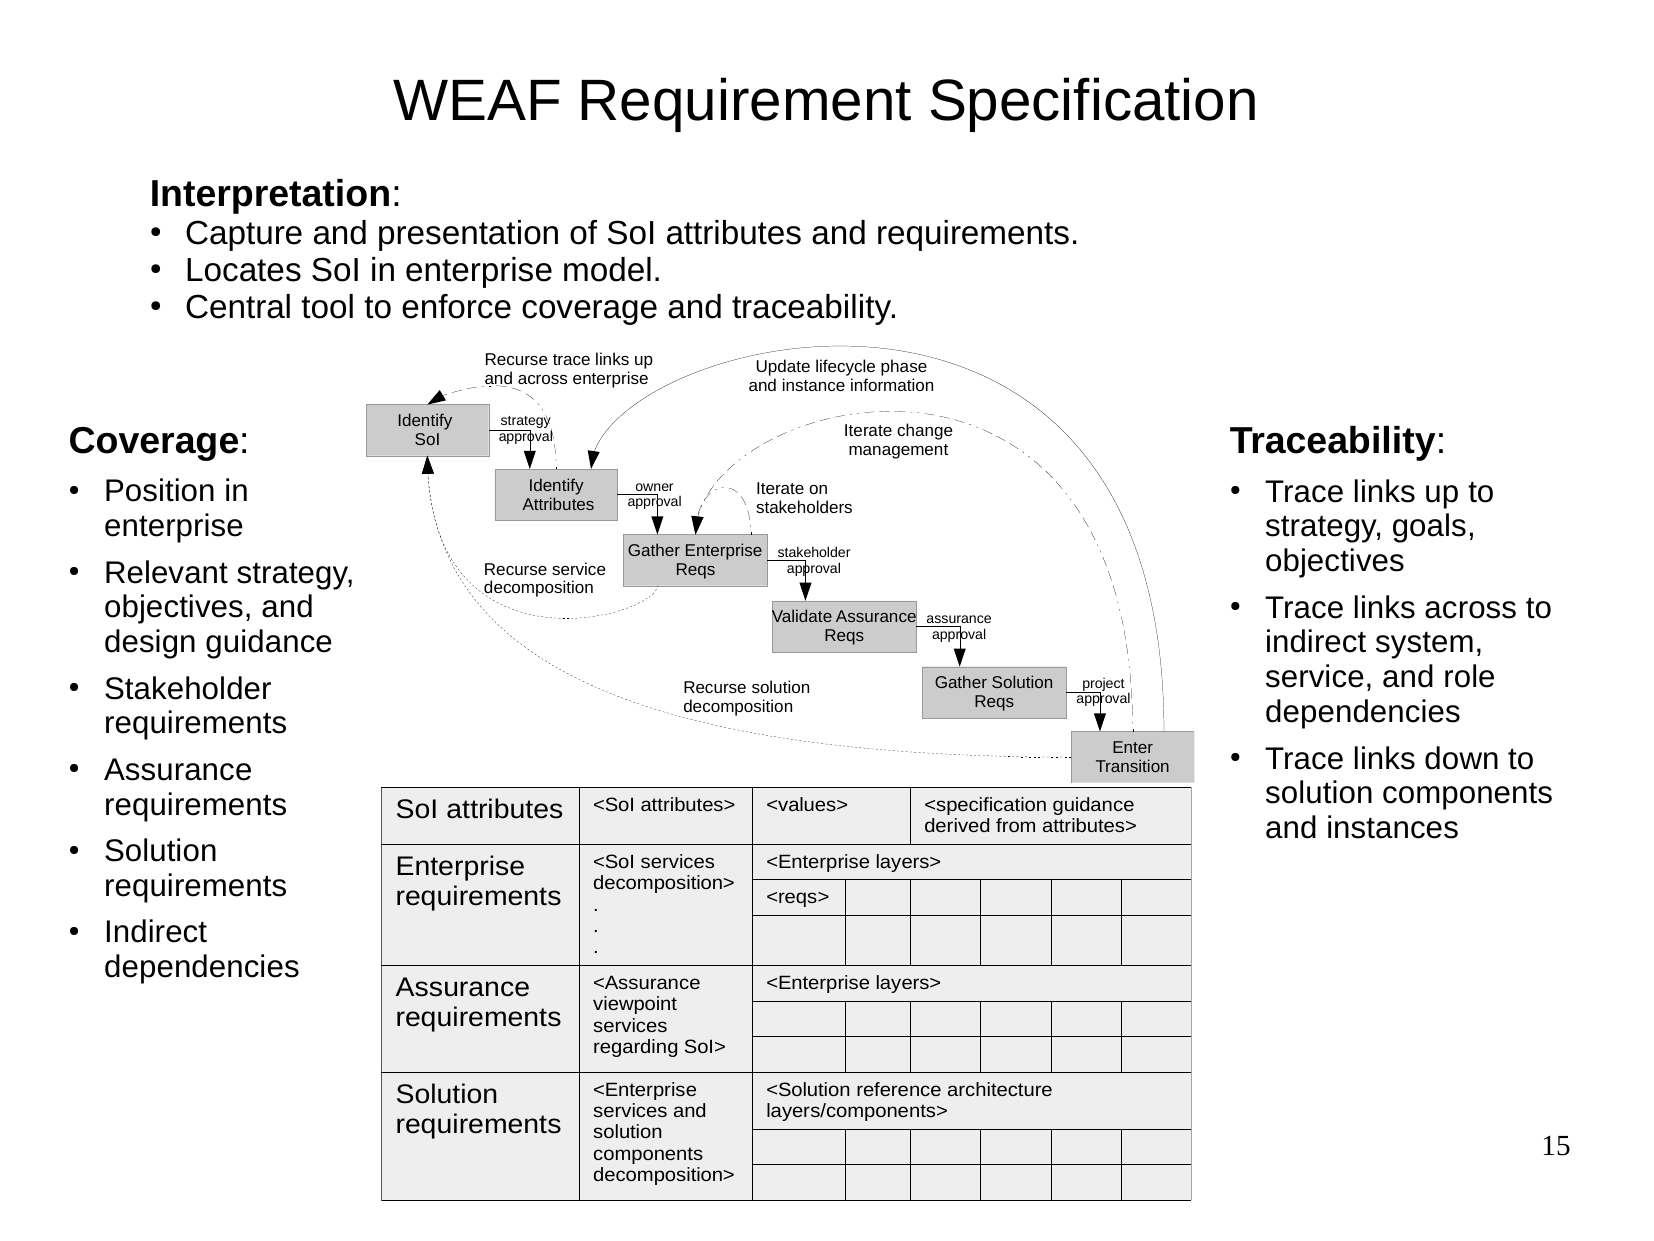

# WEAF Requirement Specification
Interpretation:
Capture and presentation of SoI attributes and requirements.
Locates SoI in enterprise model.
Central tool to enforce coverage and traceability.
Coverage:
Position in enterprise
Relevant strategy, objectives, and design guidance
Stakeholder requirements
Assurance requirements
Solution requirements
Indirect dependencies
Traceability:
Trace links up to strategy, goals, objectives
Trace links across to indirect system, service, and role dependencies
Trace links down to solution components and instances
15